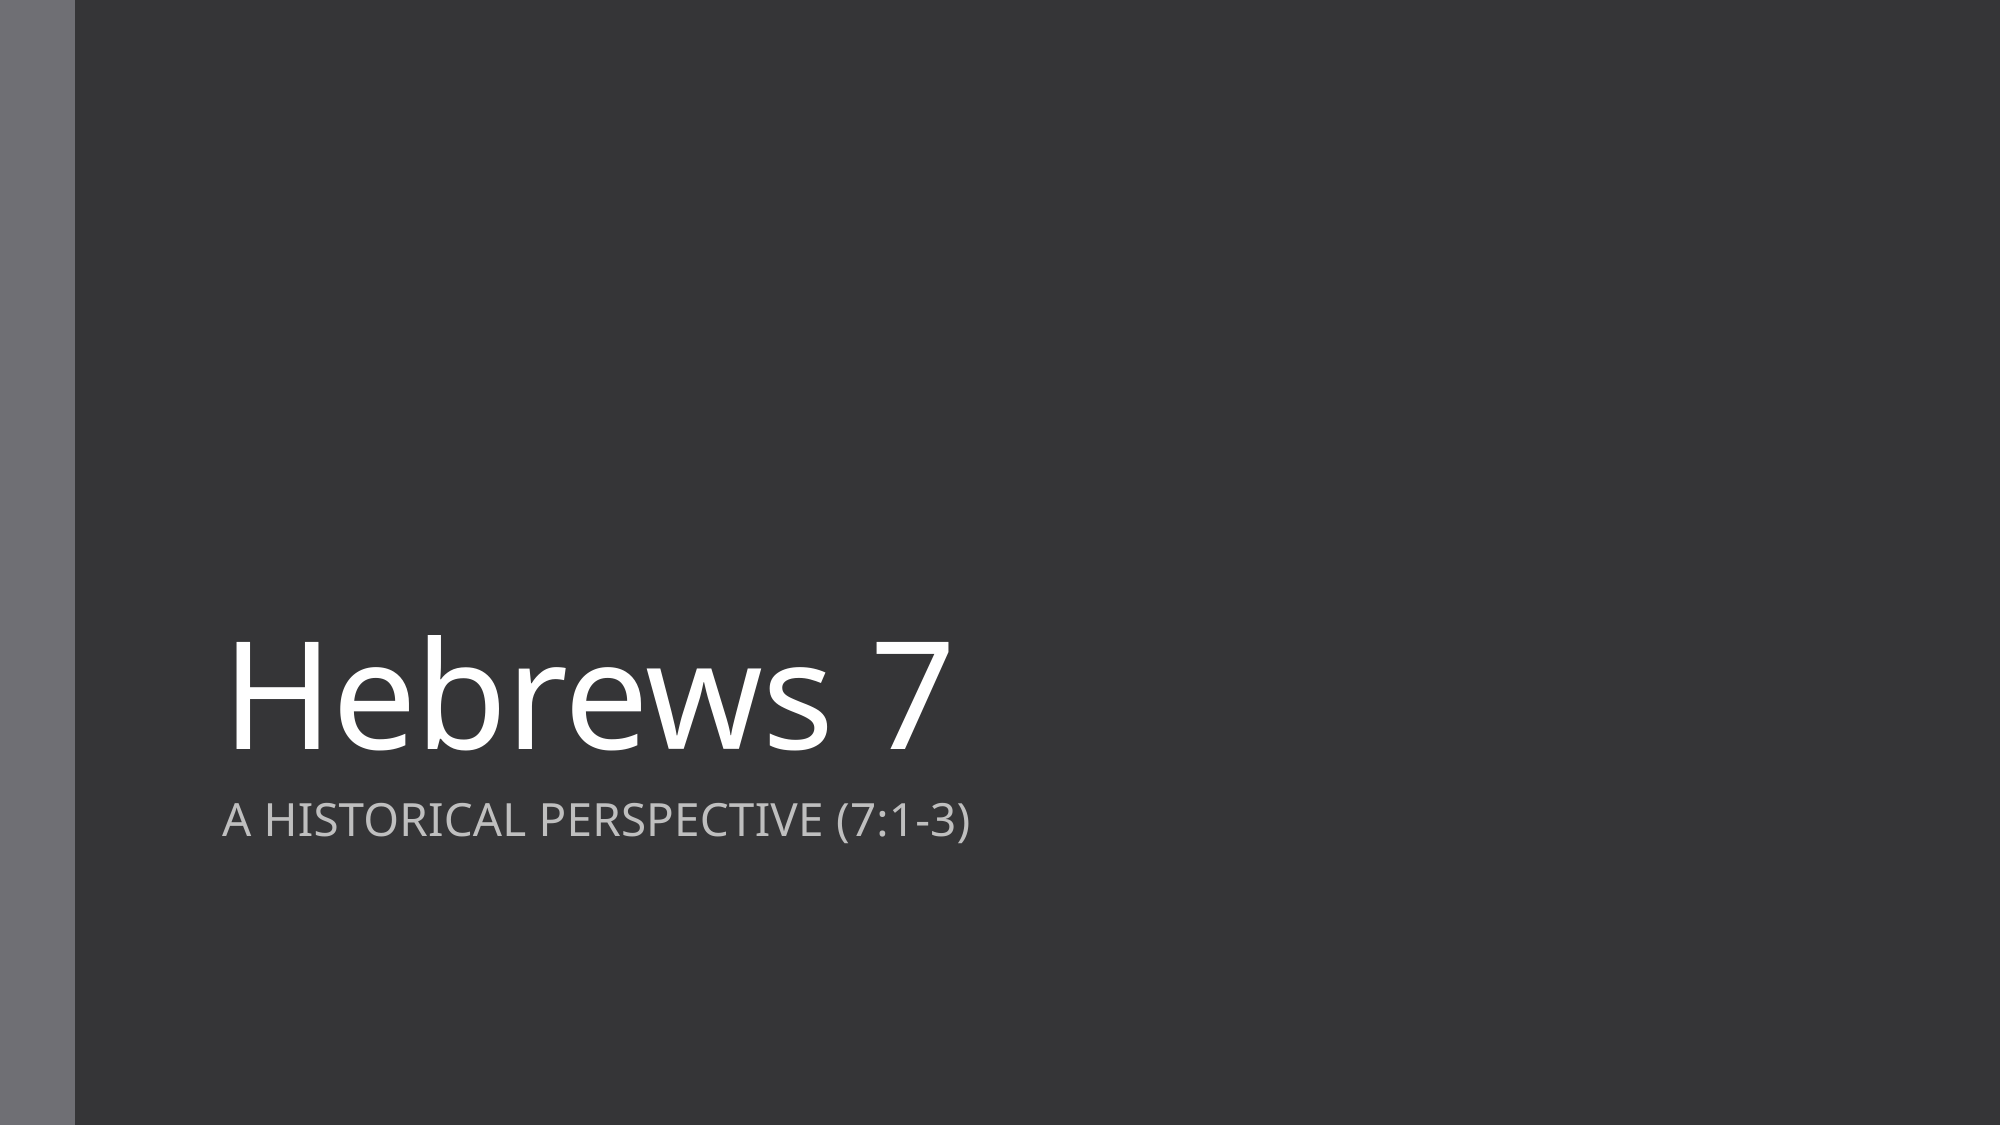

# Hebrews 7
A HISTORICAL PERSPECTIVE (7:1-3)